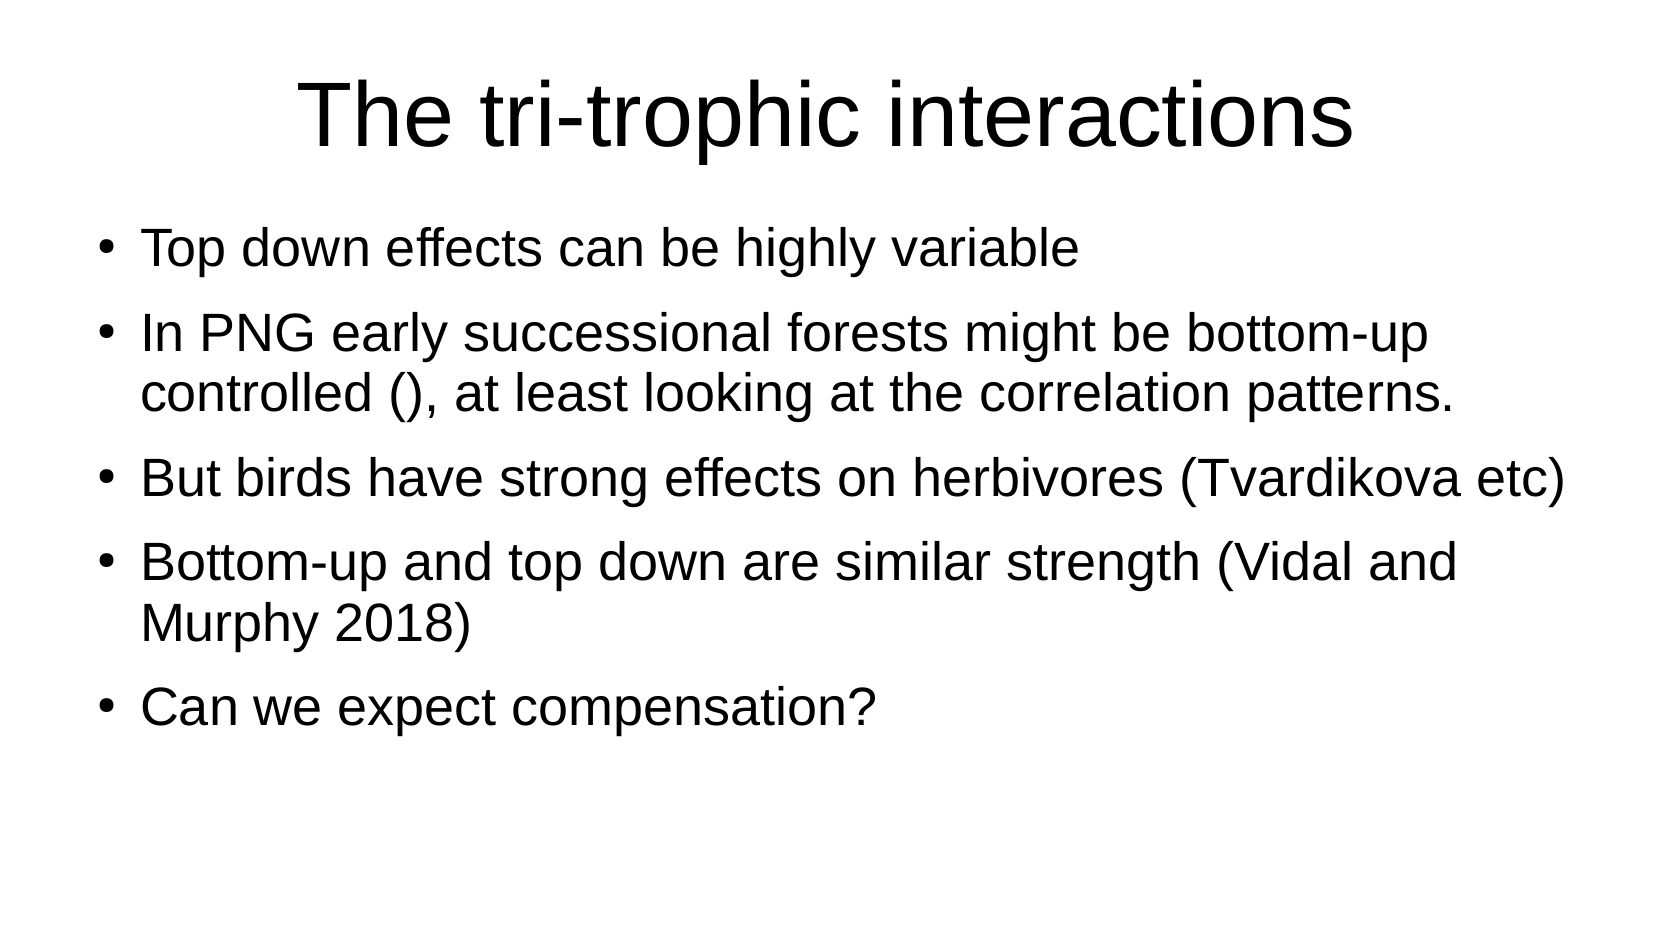

# The tri-trophic interactions
Top down effects can be highly variable
In PNG early successional forests might be bottom-up controlled (), at least looking at the correlation patterns.
But birds have strong effects on herbivores (Tvardikova etc)
Bottom-up and top down are similar strength (Vidal and Murphy 2018)
Can we expect compensation?